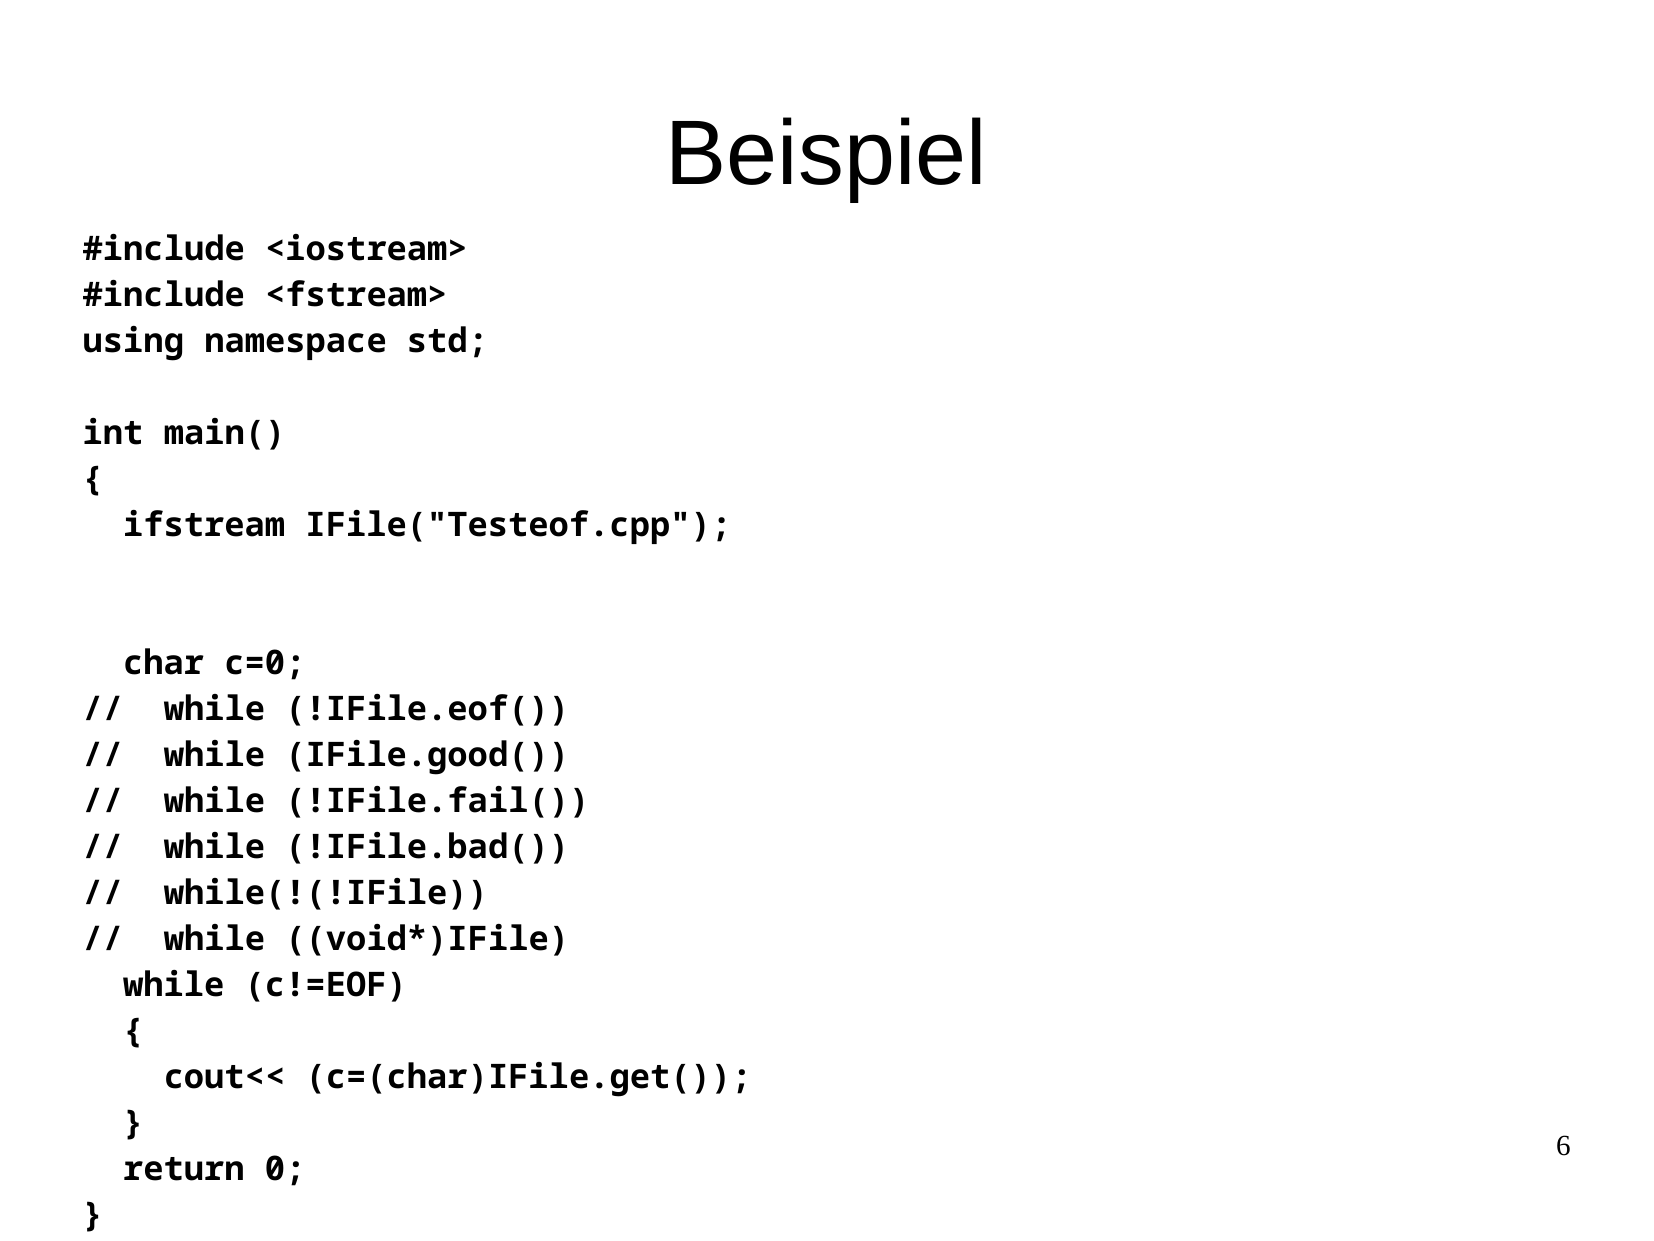

# Beispiel
#include <iostream>
#include <fstream>
using namespace std;
int main()
{
 ifstream IFile("Testeof.cpp");
 char c=0;
// while (!IFile.eof())
// while (IFile.good())
// while (!IFile.fail())
// while (!IFile.bad())
// while(!(!IFile))
// while ((void*)IFile)
 while (c!=EOF)
 {
 cout<< (c=(char)IFile.get());
 }
 return 0;
}
6